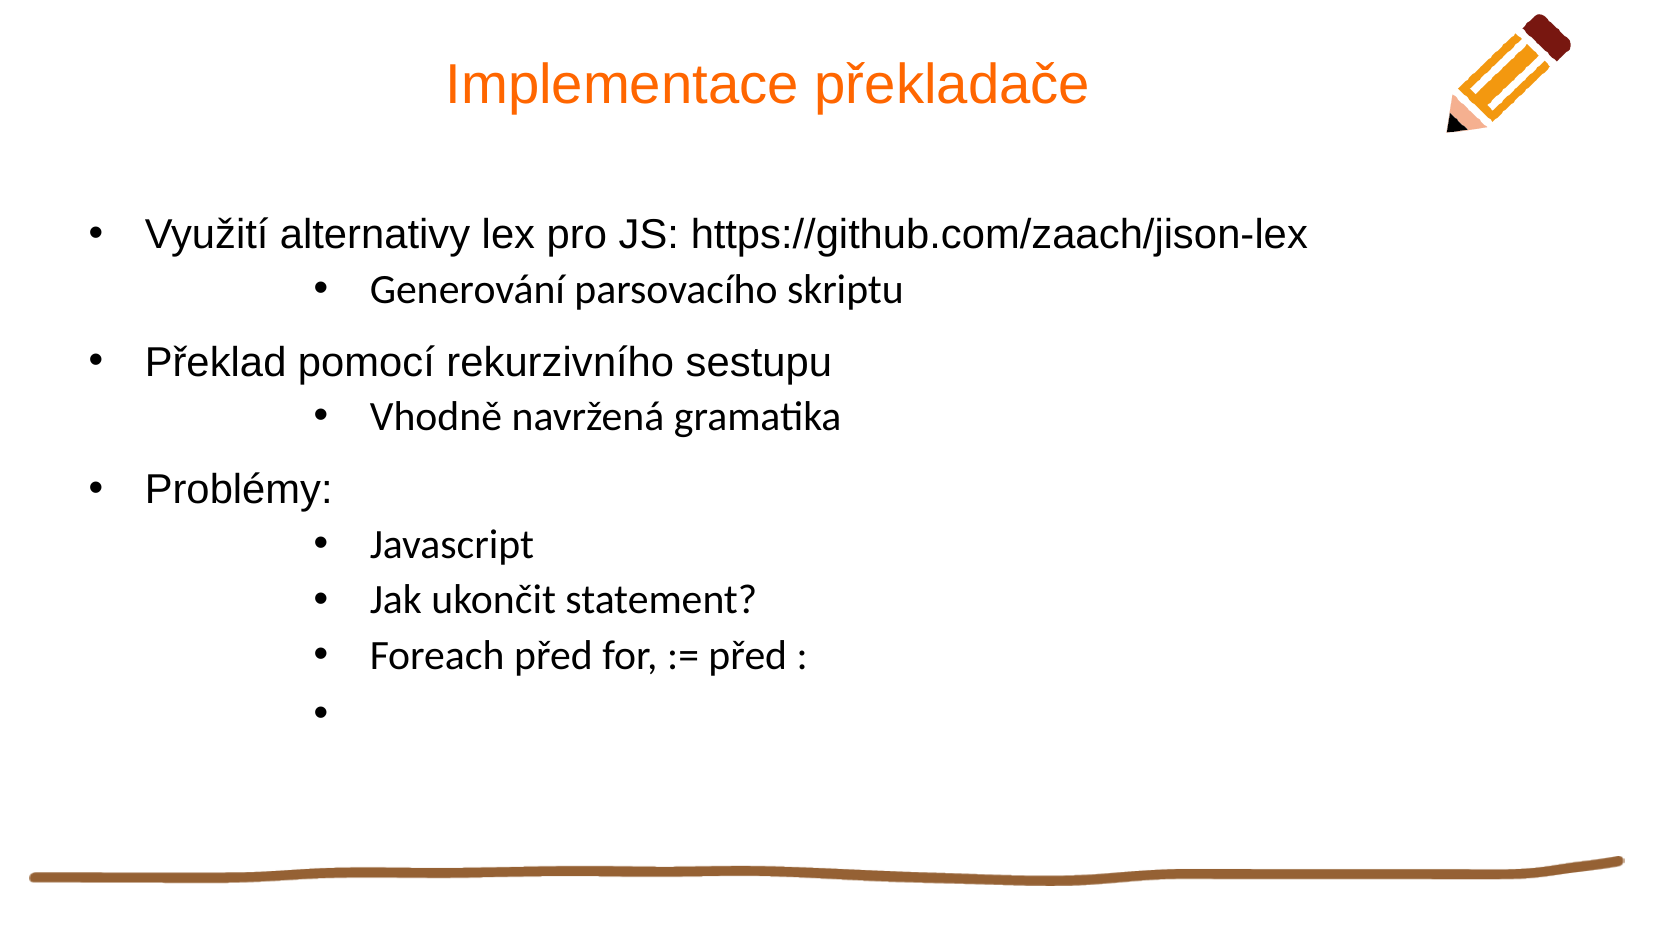

# Implementace překladače
Využití alternativy lex pro JS: https://github.com/zaach/jison-lex
Generování parsovacího skriptu
Překlad pomocí rekurzivního sestupu
Vhodně navržená gramatika
Problémy:
Javascript
Jak ukončit statement?
Foreach před for, := před :